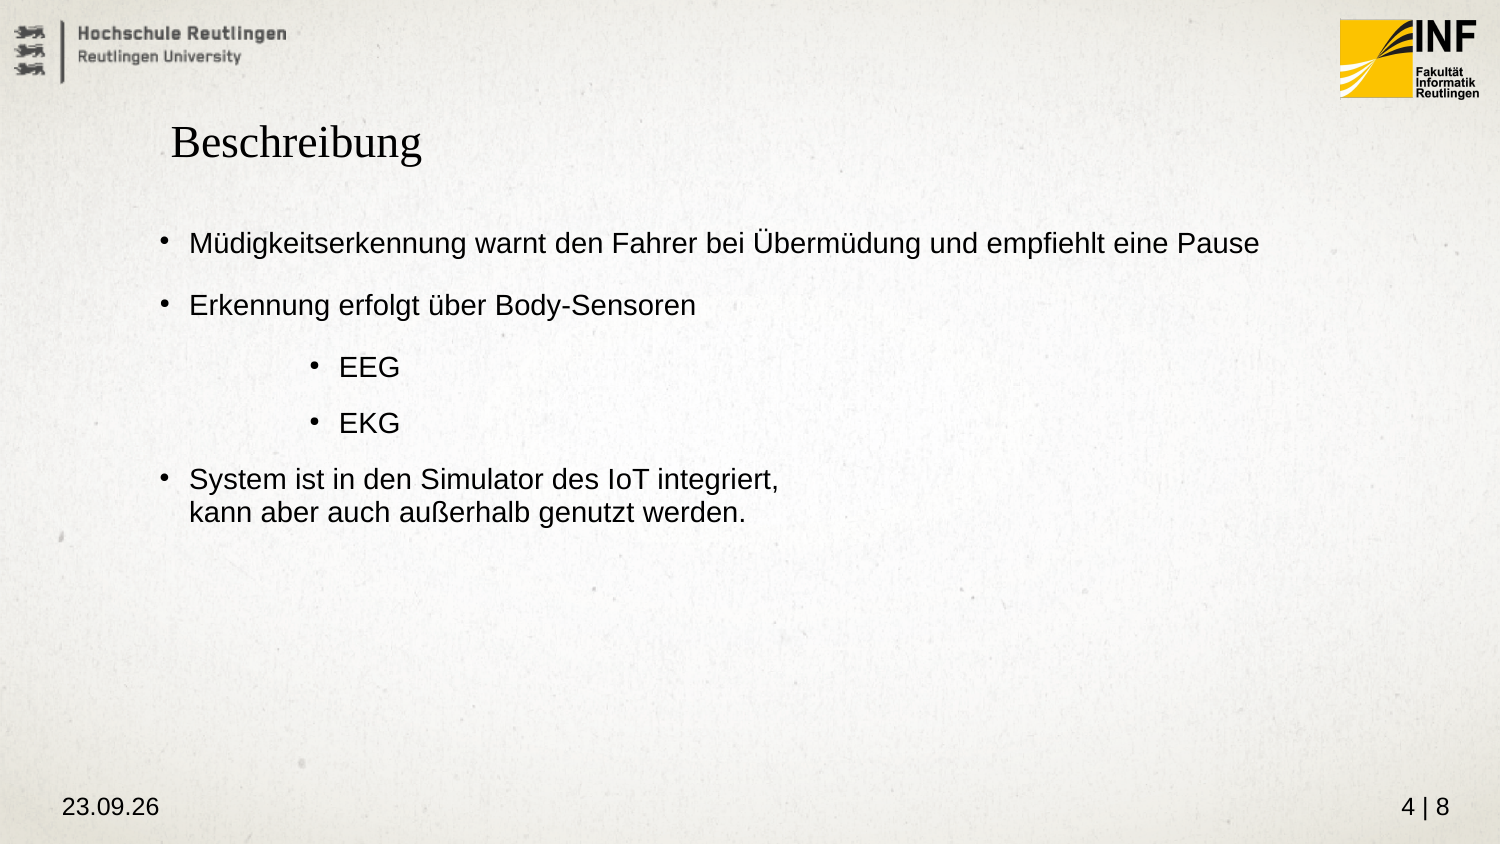

# Beschreibung
Müdigkeitserkennung warnt den Fahrer bei Übermüdung und empfiehlt eine Pause
Erkennung erfolgt über Body-Sensoren
EEG
EKG
System ist in den Simulator des IoT integriert,
kann aber auch außerhalb genutzt werden.